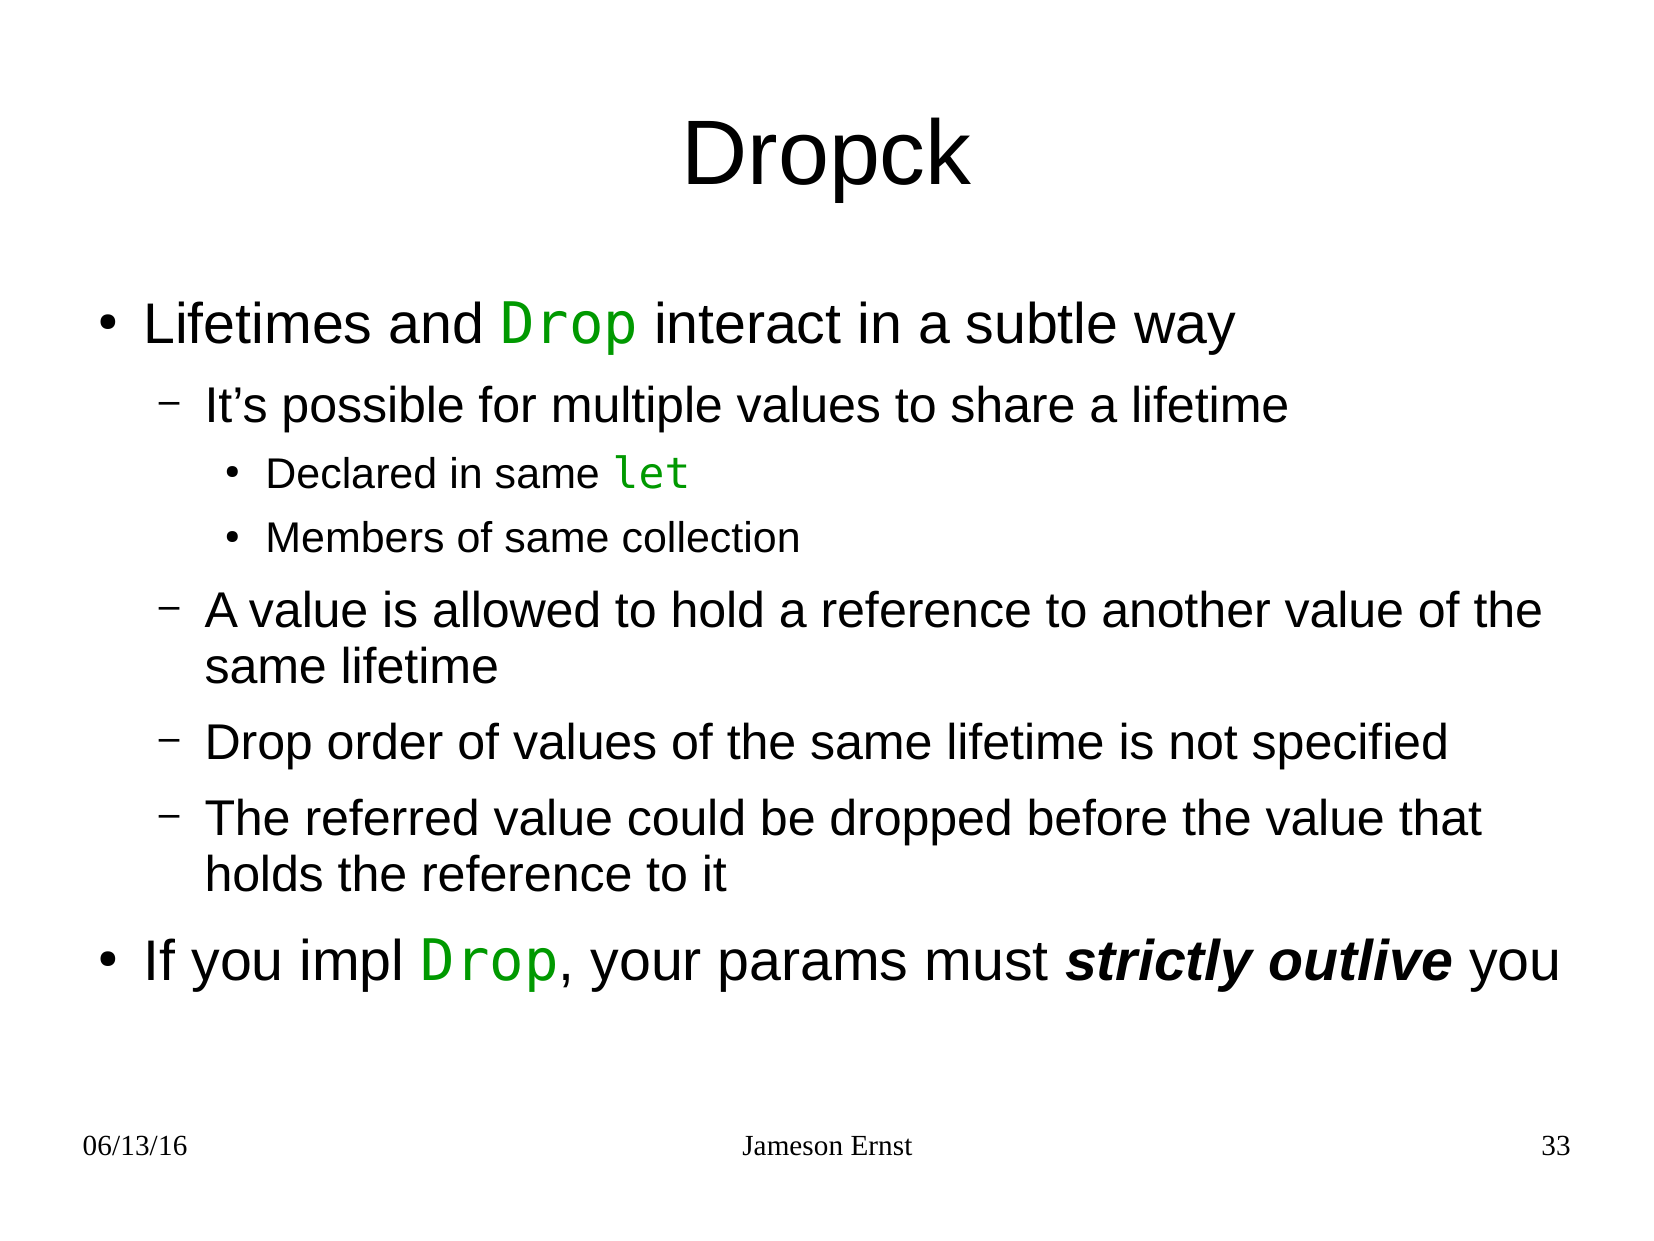

# Dropck
Lifetimes and Drop interact in a subtle way
It’s possible for multiple values to share a lifetime
Declared in same let
Members of same collection
A value is allowed to hold a reference to another value of the same lifetime
Drop order of values of the same lifetime is not specified
The referred value could be dropped before the value that holds the reference to it
If you impl Drop, your params must strictly outlive you
06/13/16
Jameson Ernst
33